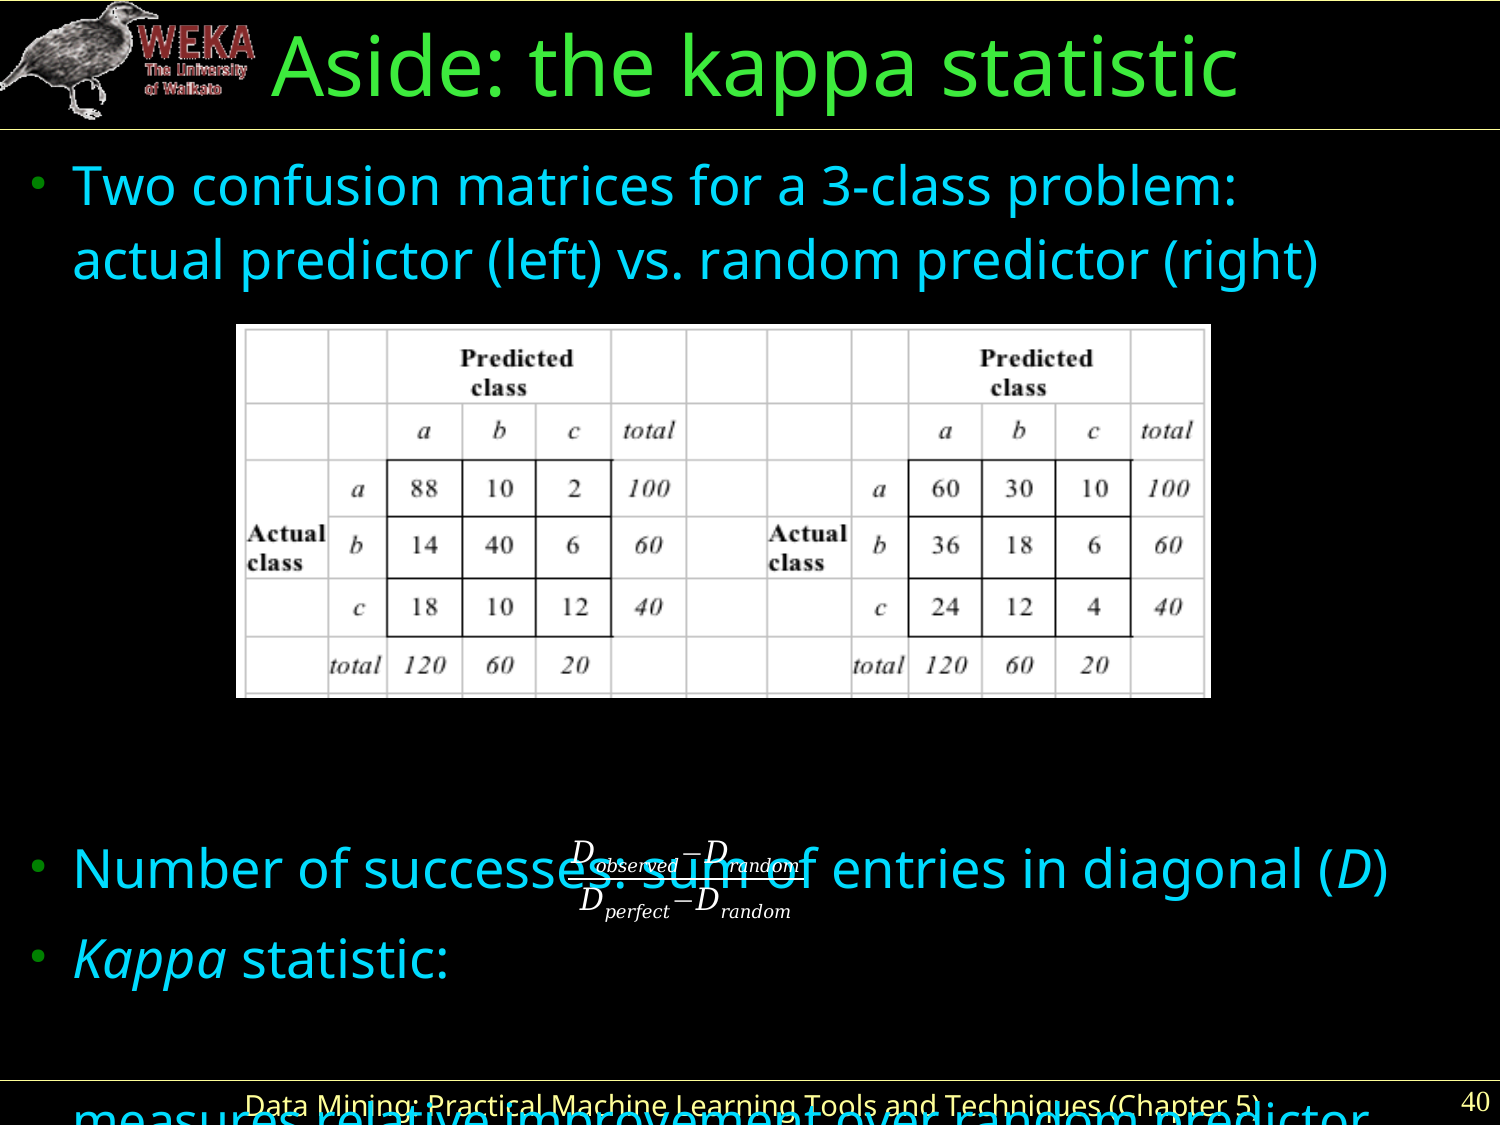

# Aside: the kappa statistic
Two confusion matrices for a 3-class problem:
actual predictor (left) vs. random predictor (right)
Number of successes: sum of entries in diagonal (D)
Kappa statistic:
measures relative improvement over random predictor
Data Mining: Practical Machine Learning Tools and Techniques (Chapter 5)
40